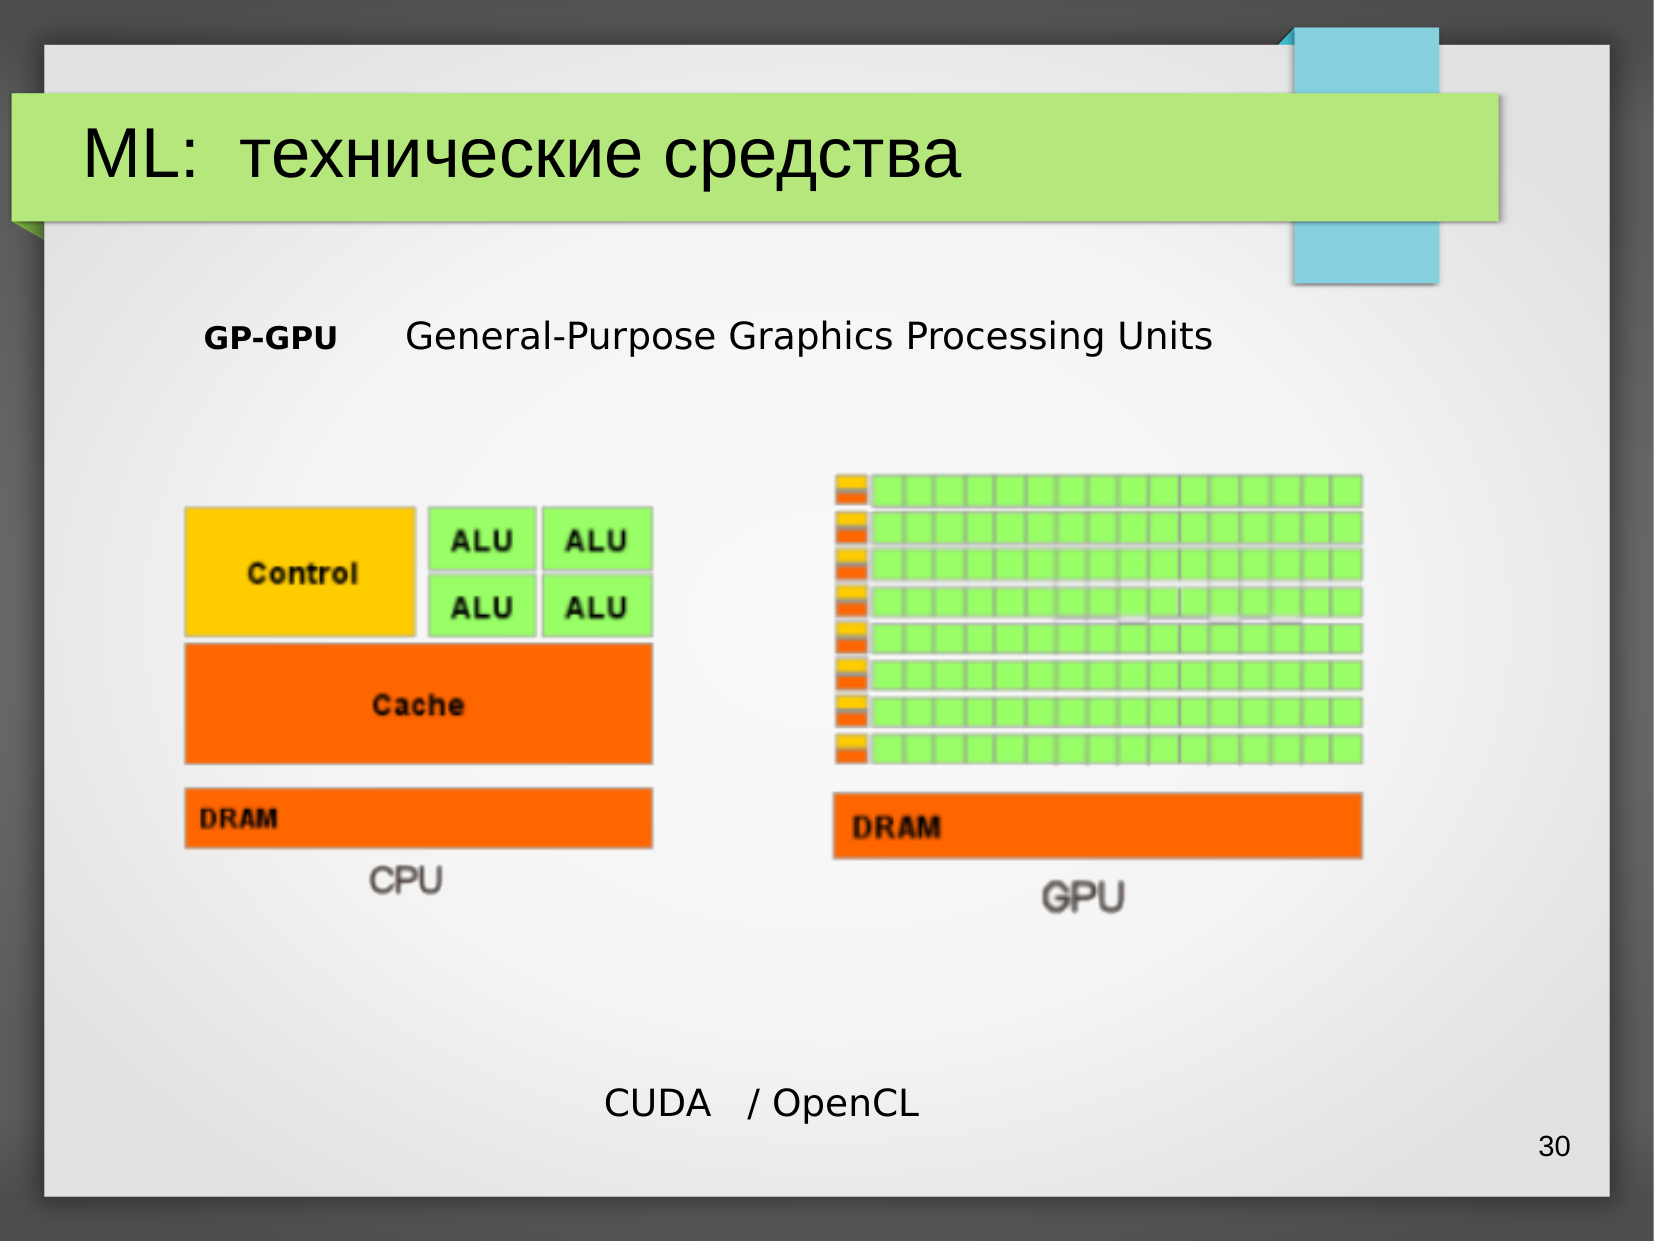

# ML: технические средства
GP-GPU General-Purpose Graphics Processing Units
CUDA / OpenCL
30